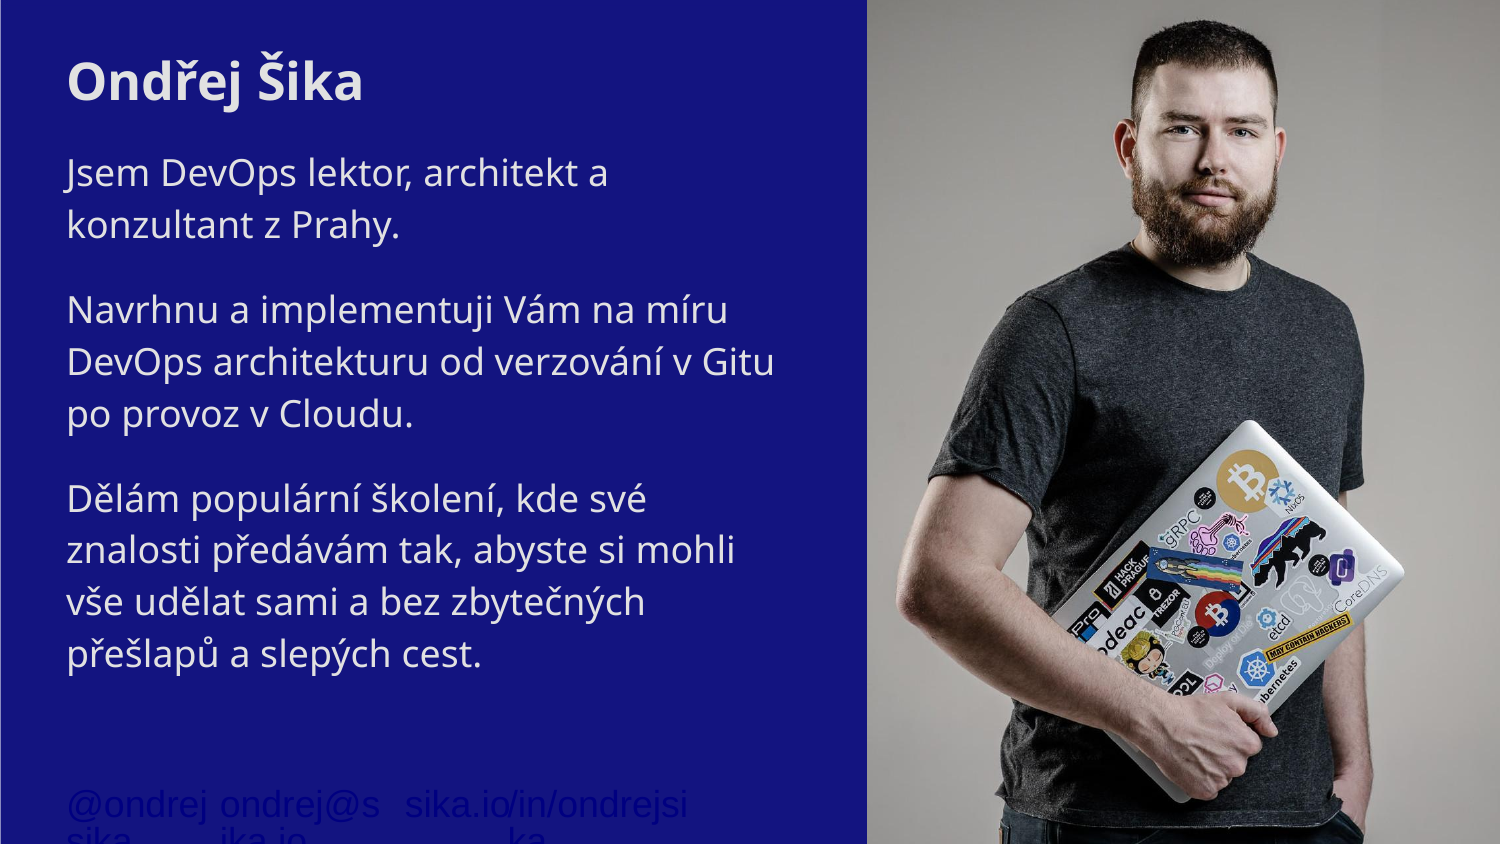

# Ondřej Šika
Jsem DevOps lektor, architekt a konzultant z Prahy.
Navrhnu a implementuji Vám na míru DevOps architekturu od verzování v Gitu po provoz v Cloudu.
Dělám populární školení, kde své znalosti předávám tak, abyste si mohli vše udělat sami a bez zbytečných přešlapů a slepých cest.